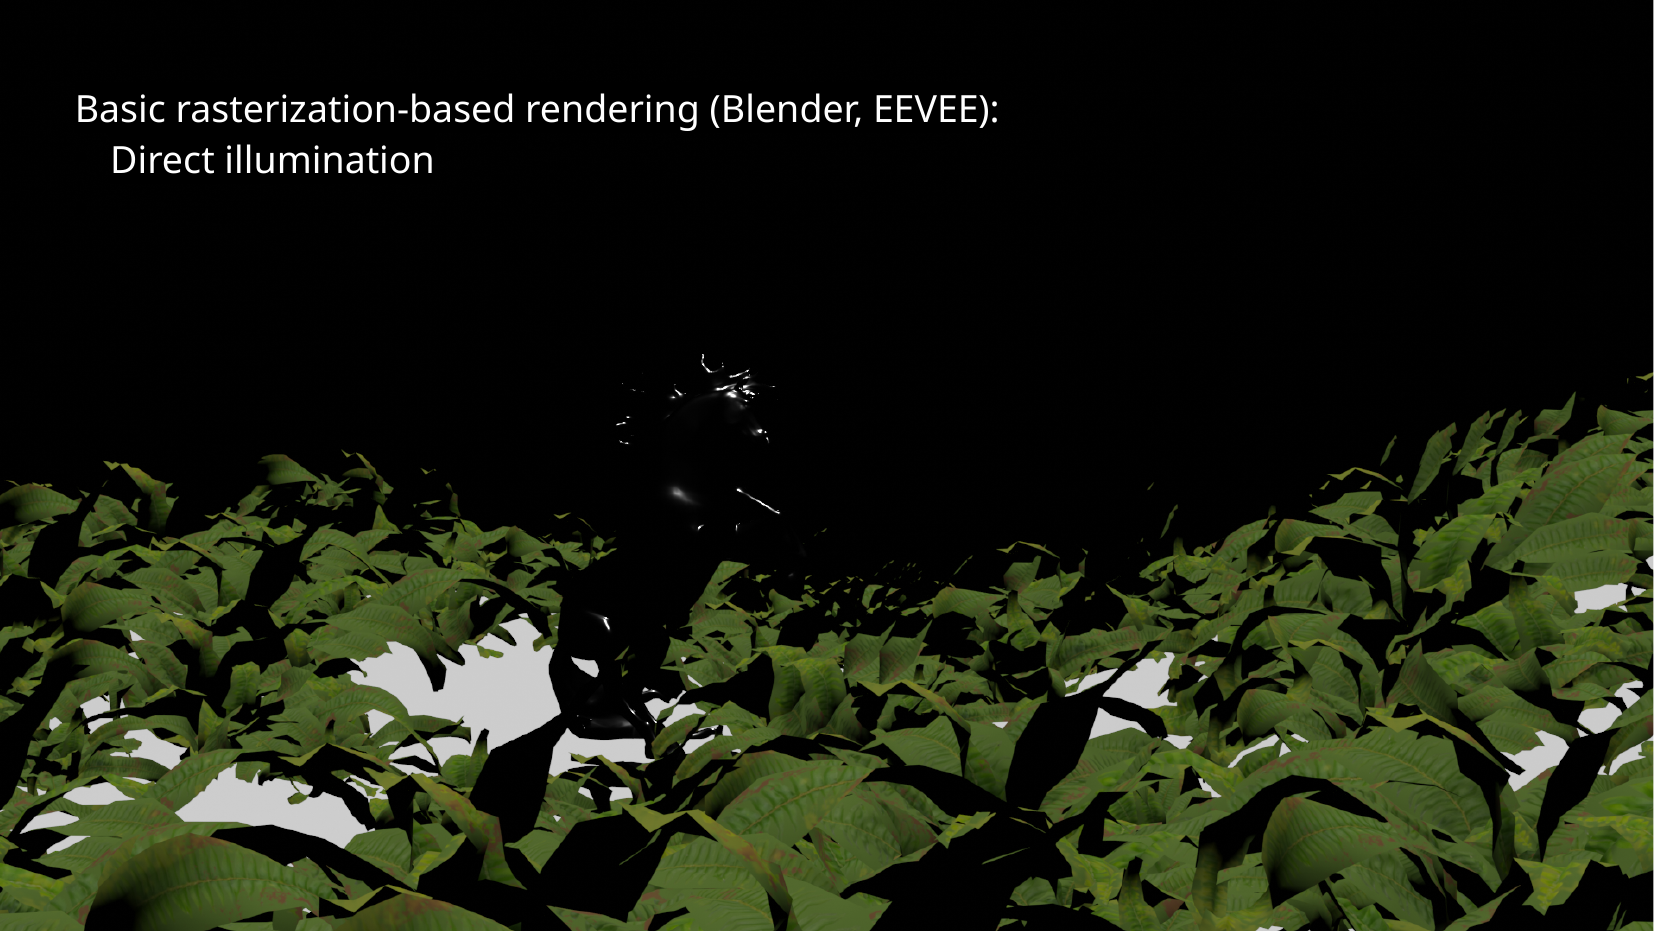

Basic rasterization-based rendering (Blender, EEVEE):
Direct illumination